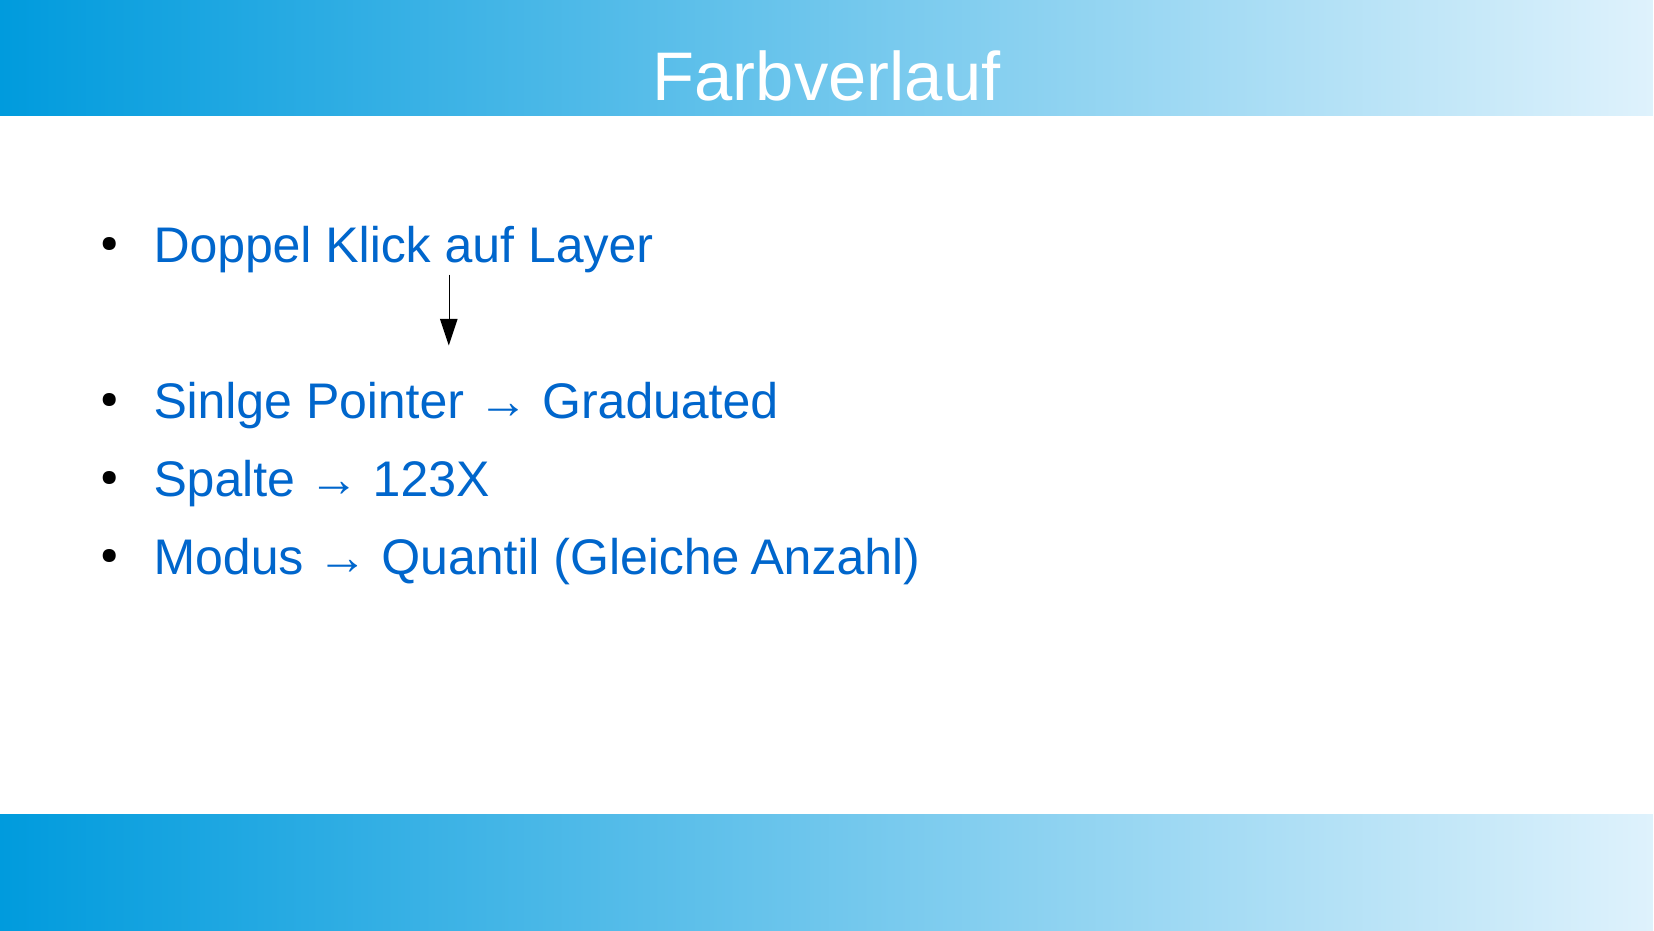

# Farbverlauf
Doppel Klick auf Layer
Sinlge Pointer → Graduated
Spalte → 123X
Modus → Quantil (Gleiche Anzahl)